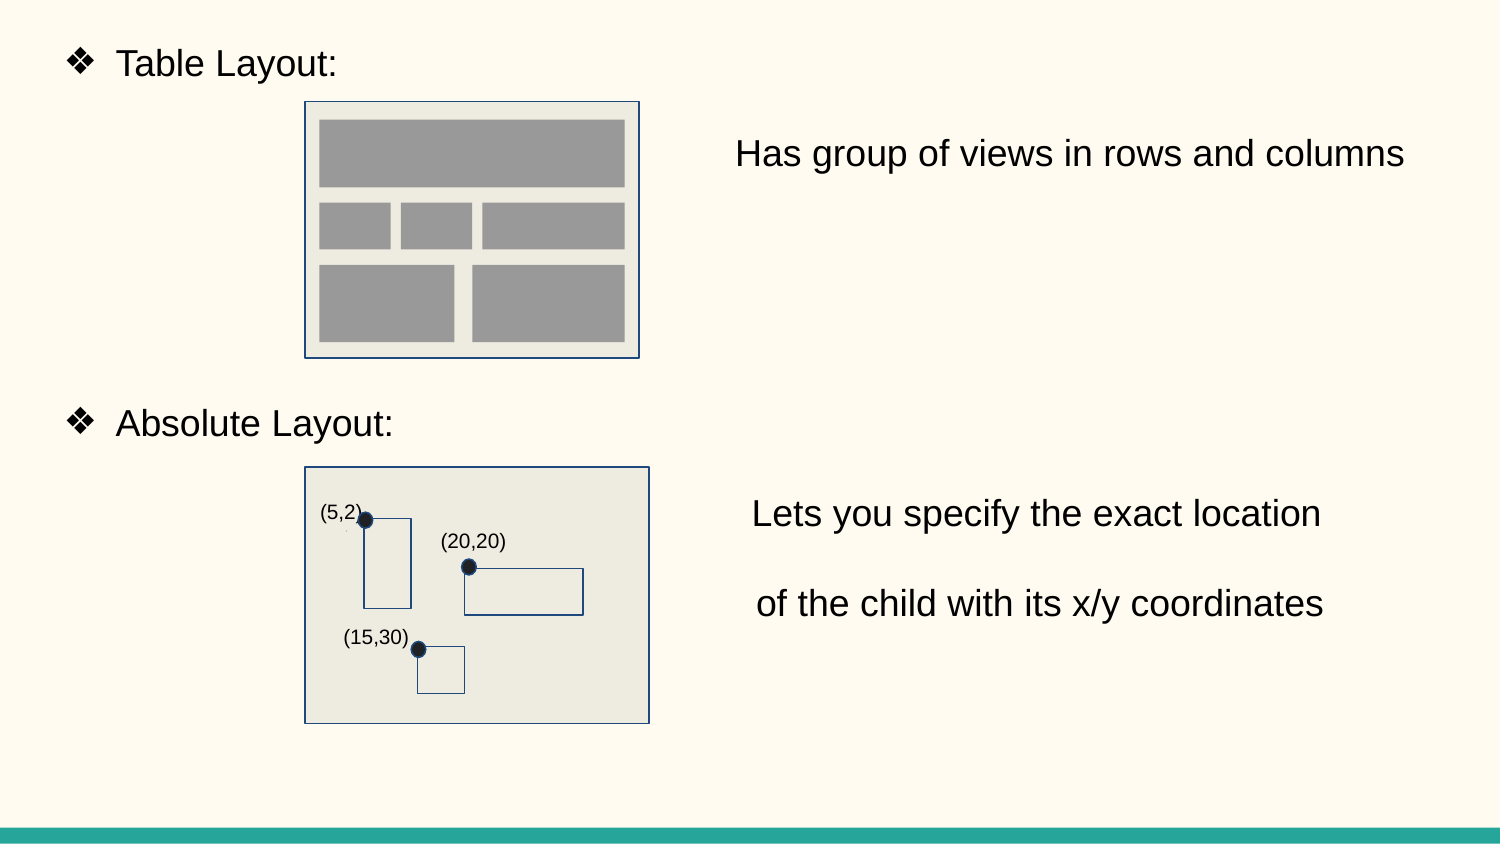

# Table Layout:
 Has group of views in rows and columns
Absolute Layout:
 Lets you specify the exact location
 of the child with its x/y coordinates
(5,2)
(20,20)
(15,30)